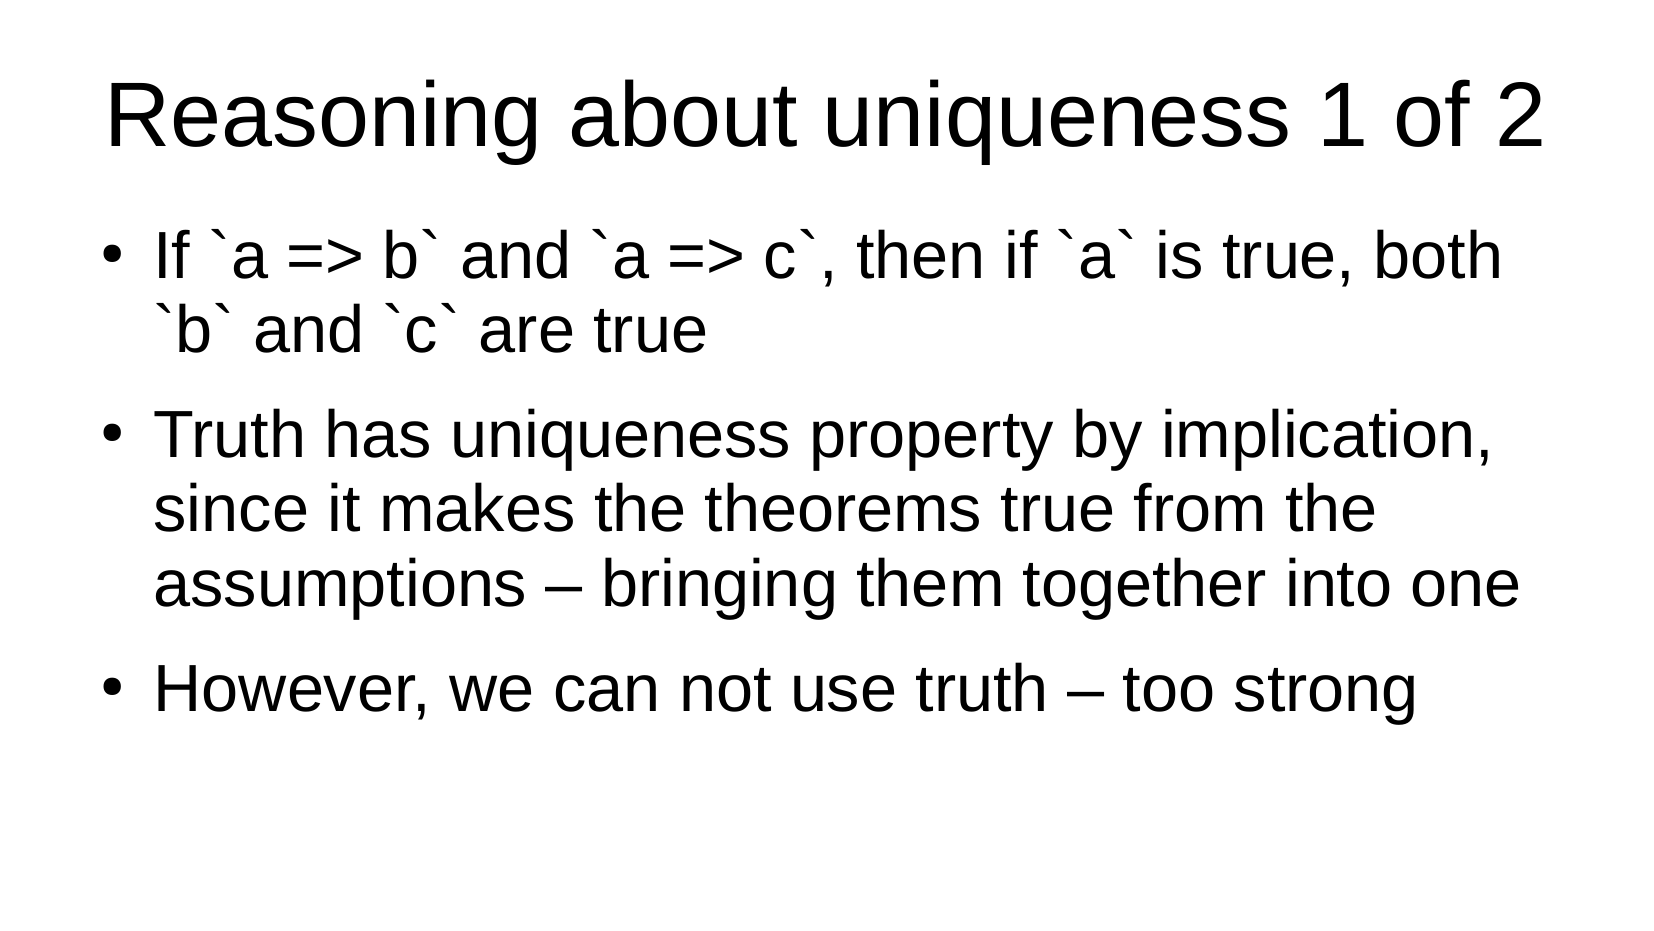

# Reasoning about uniqueness 1 of 2
If `a => b` and `a => c`, then if `a` is true, both `b` and `c` are true
Truth has uniqueness property by implication, since it makes the theorems true from the assumptions – bringing them together into one
However, we can not use truth – too strong